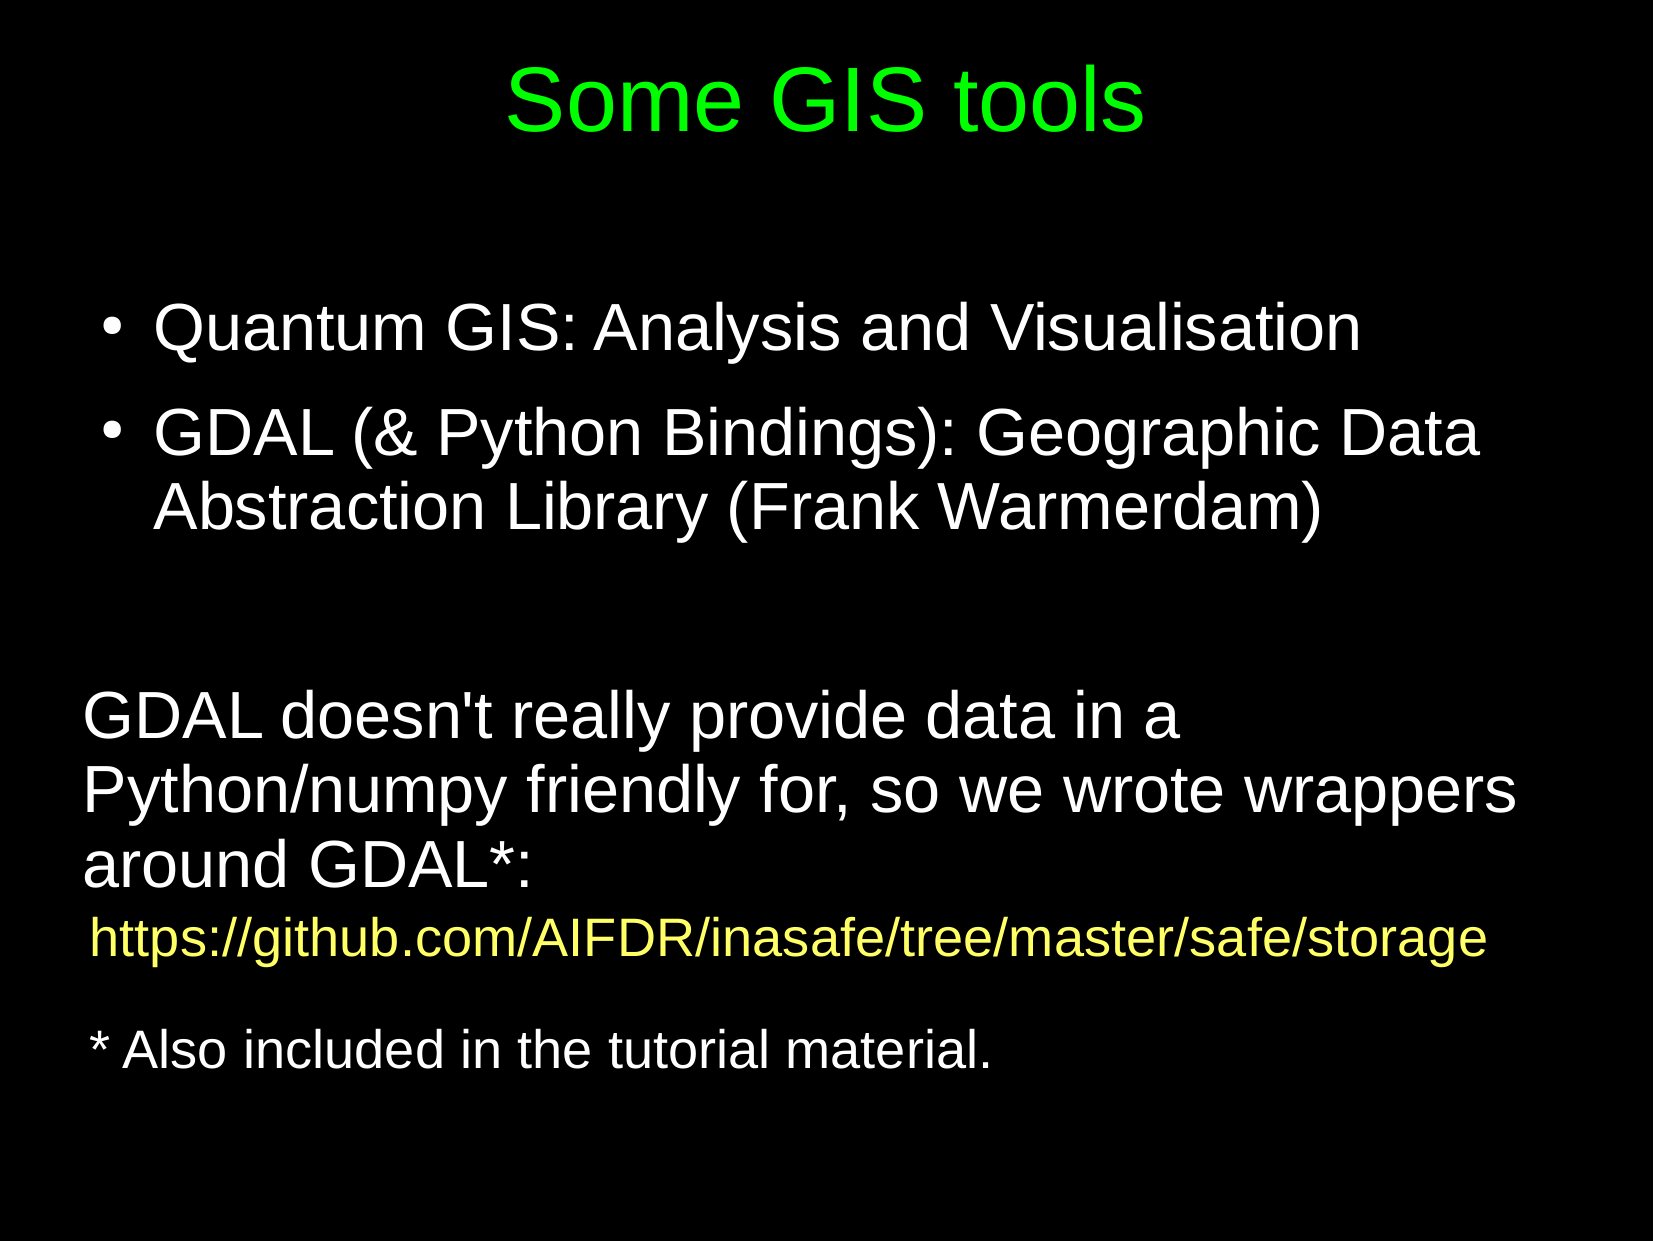

# Some GIS tools
Quantum GIS: Analysis and Visualisation
GDAL (& Python Bindings): Geographic Data Abstraction Library (Frank Warmerdam)
GDAL doesn't really provide data in a Python/numpy friendly for, so we wrote wrappers around GDAL*:
https://github.com/AIFDR/inasafe/tree/master/safe/storage
* Also included in the tutorial material.